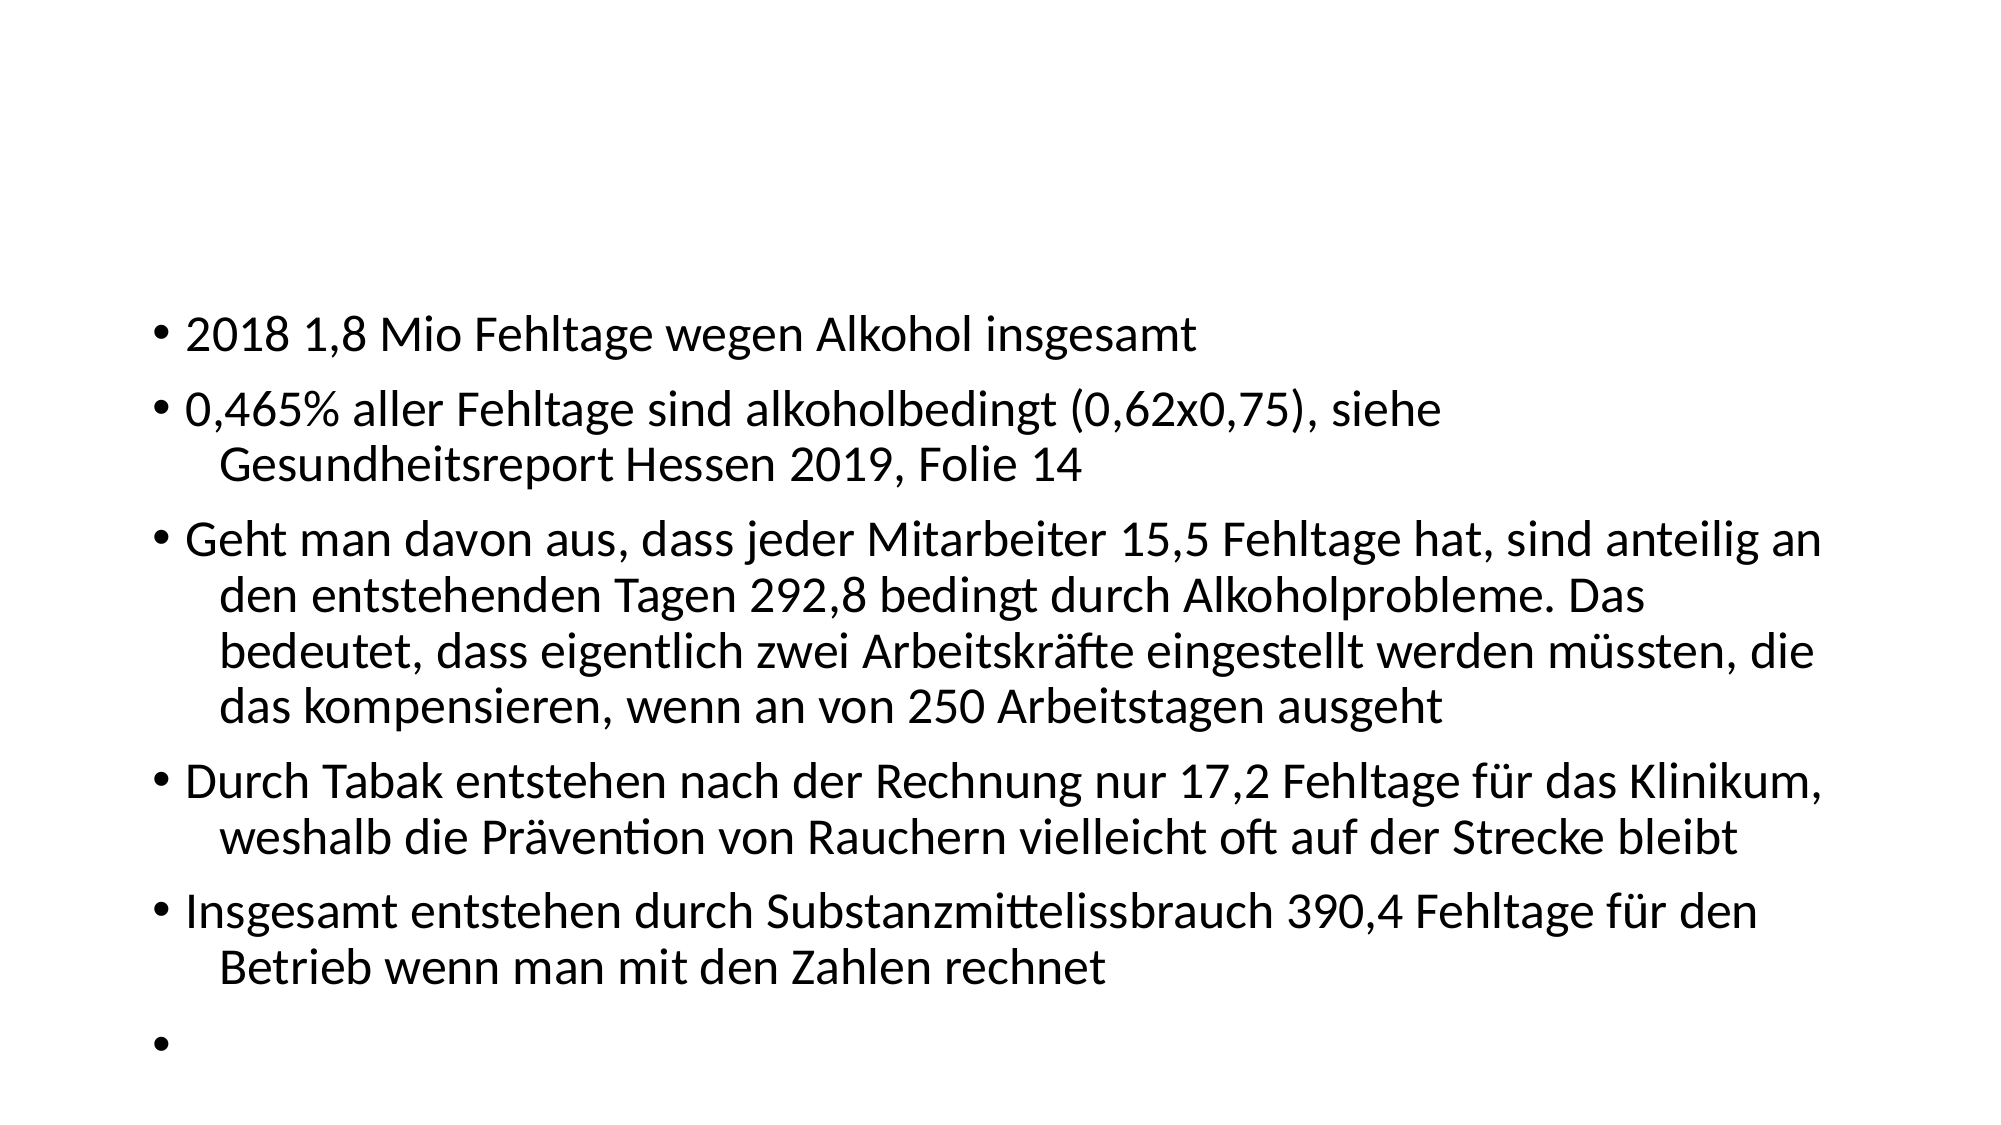

#
2018 1,8 Mio Fehltage wegen Alkohol insgesamt
0,465% aller Fehltage sind alkoholbedingt (0,62x0,75), siehe Gesundheitsreport Hessen 2019, Folie 14
Geht man davon aus, dass jeder Mitarbeiter 15,5 Fehltage hat, sind anteilig an den entstehenden Tagen 292,8 bedingt durch Alkoholprobleme. Das bedeutet, dass eigentlich zwei Arbeitskräfte eingestellt werden müssten, die das kompensieren, wenn an von 250 Arbeitstagen ausgeht
Durch Tabak entstehen nach der Rechnung nur 17,2 Fehltage für das Klinikum, weshalb die Prävention von Rauchern vielleicht oft auf der Strecke bleibt
Insgesamt entstehen durch Substanzmittelissbrauch 390,4 Fehltage für den Betrieb wenn man mit den Zahlen rechnet